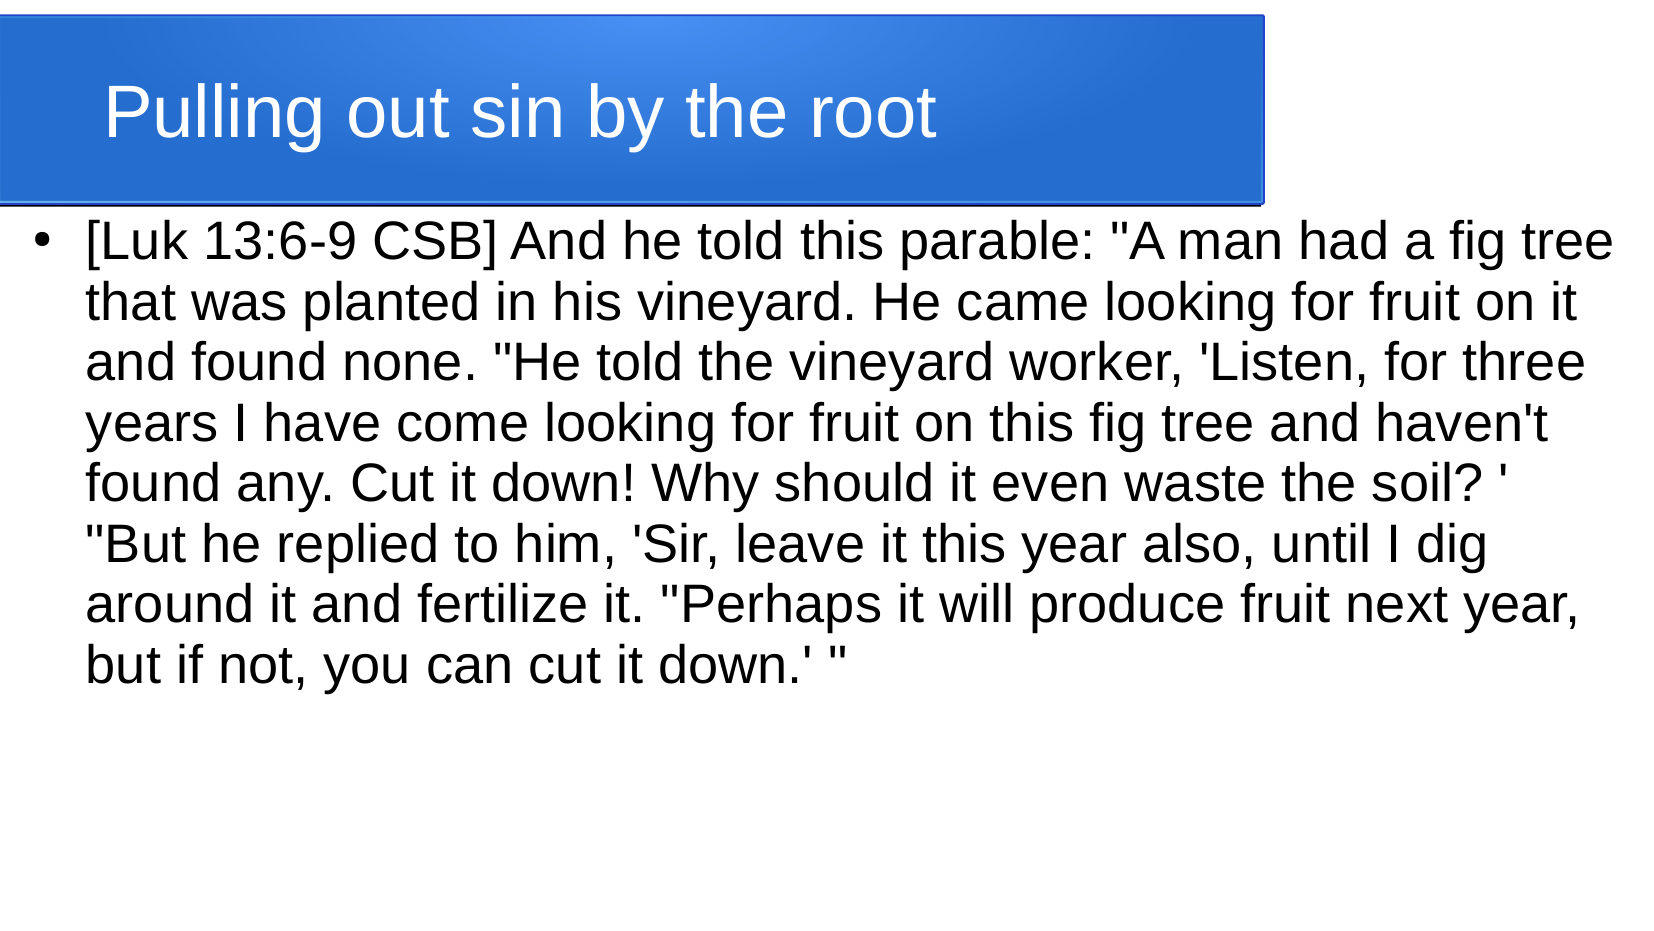

# Pulling out sin by the root
[Luk 13:6-9 CSB] And he told this parable: "A man had a fig tree that was planted in his vineyard. He came looking for fruit on it and found none. "He told the vineyard worker, 'Listen, for three years I have come looking for fruit on this fig tree and haven't found any. Cut it down! Why should it even waste the soil? ' "But he replied to him, 'Sir, leave it this year also, until I dig around it and fertilize it. "Perhaps it will produce fruit next year, but if not, you can cut it down.' "